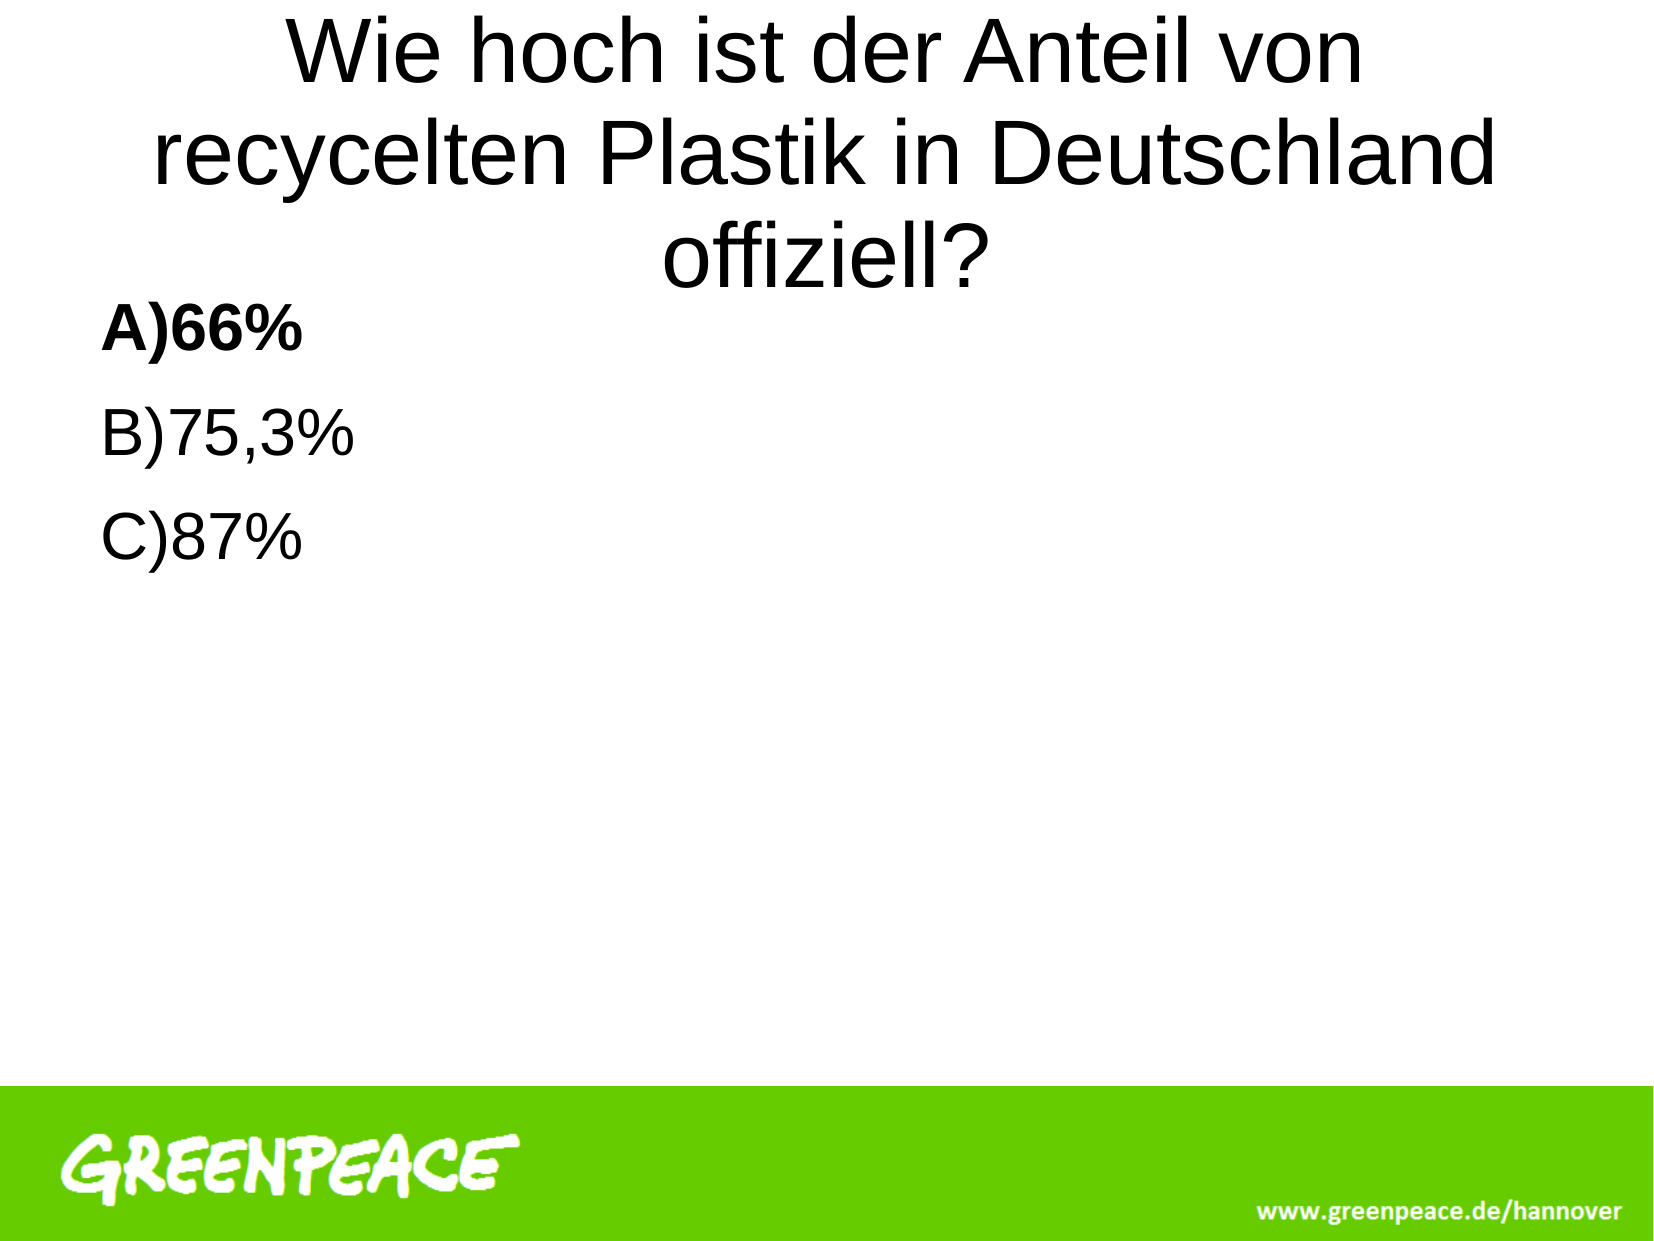

# Wie hoch ist der Anteil von recycelten Plastik in Deutschland offiziell?
66%
75,3%
87%